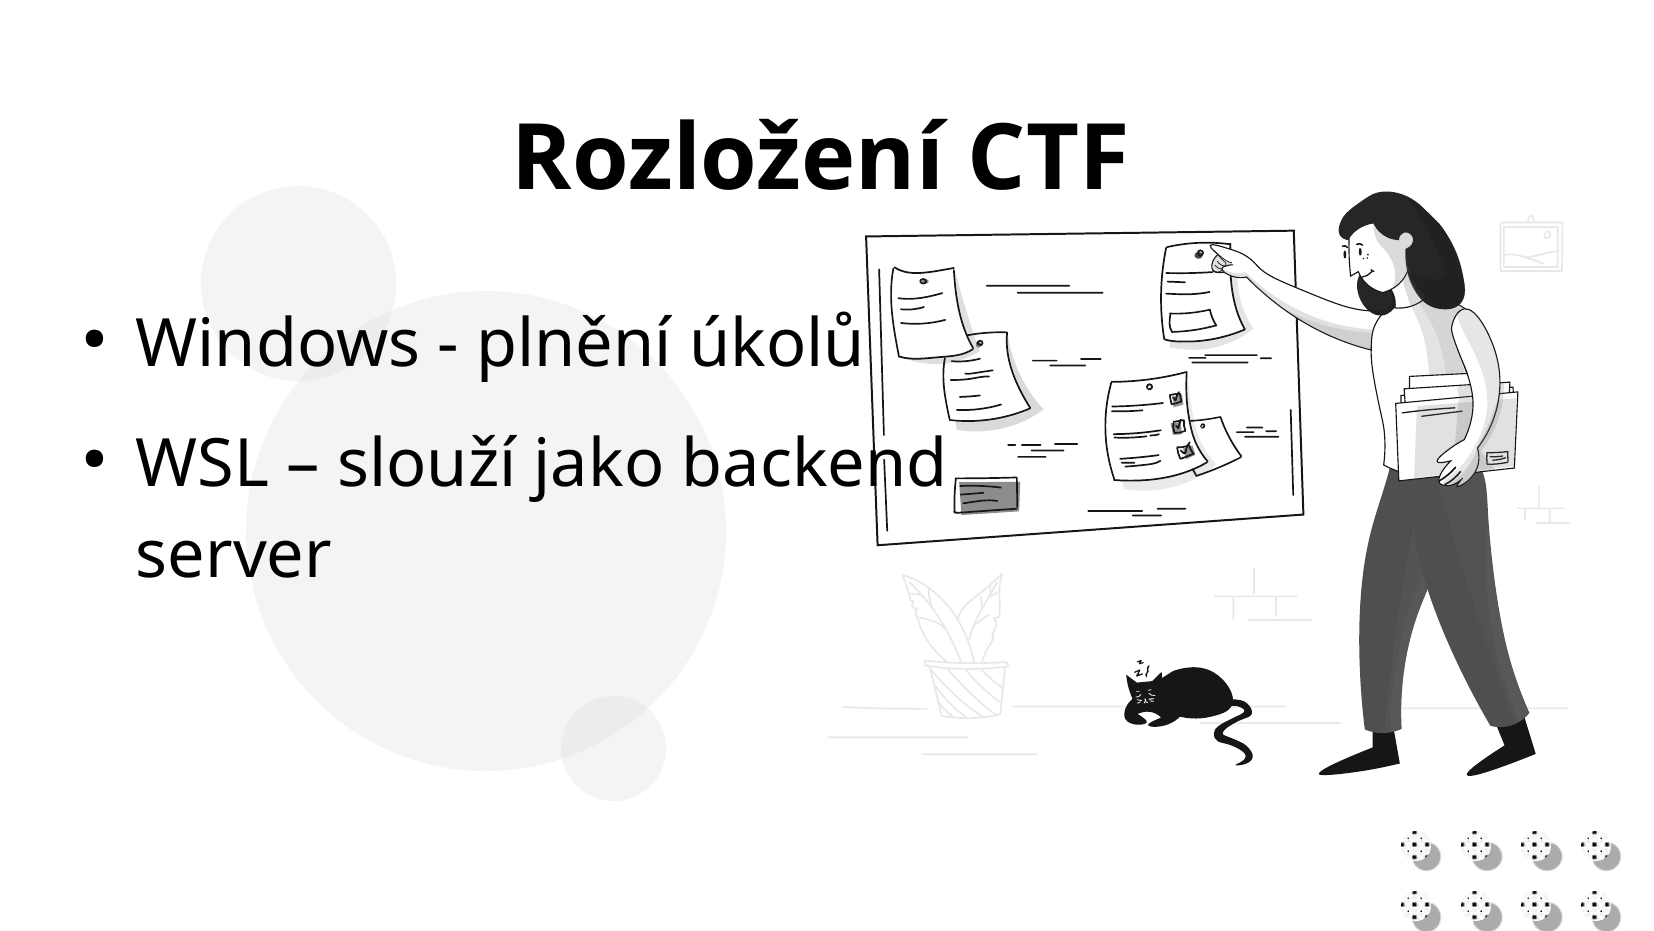

# Rozložení CTF
Windows - plnění úkolů
WSL – slouží jako backend server